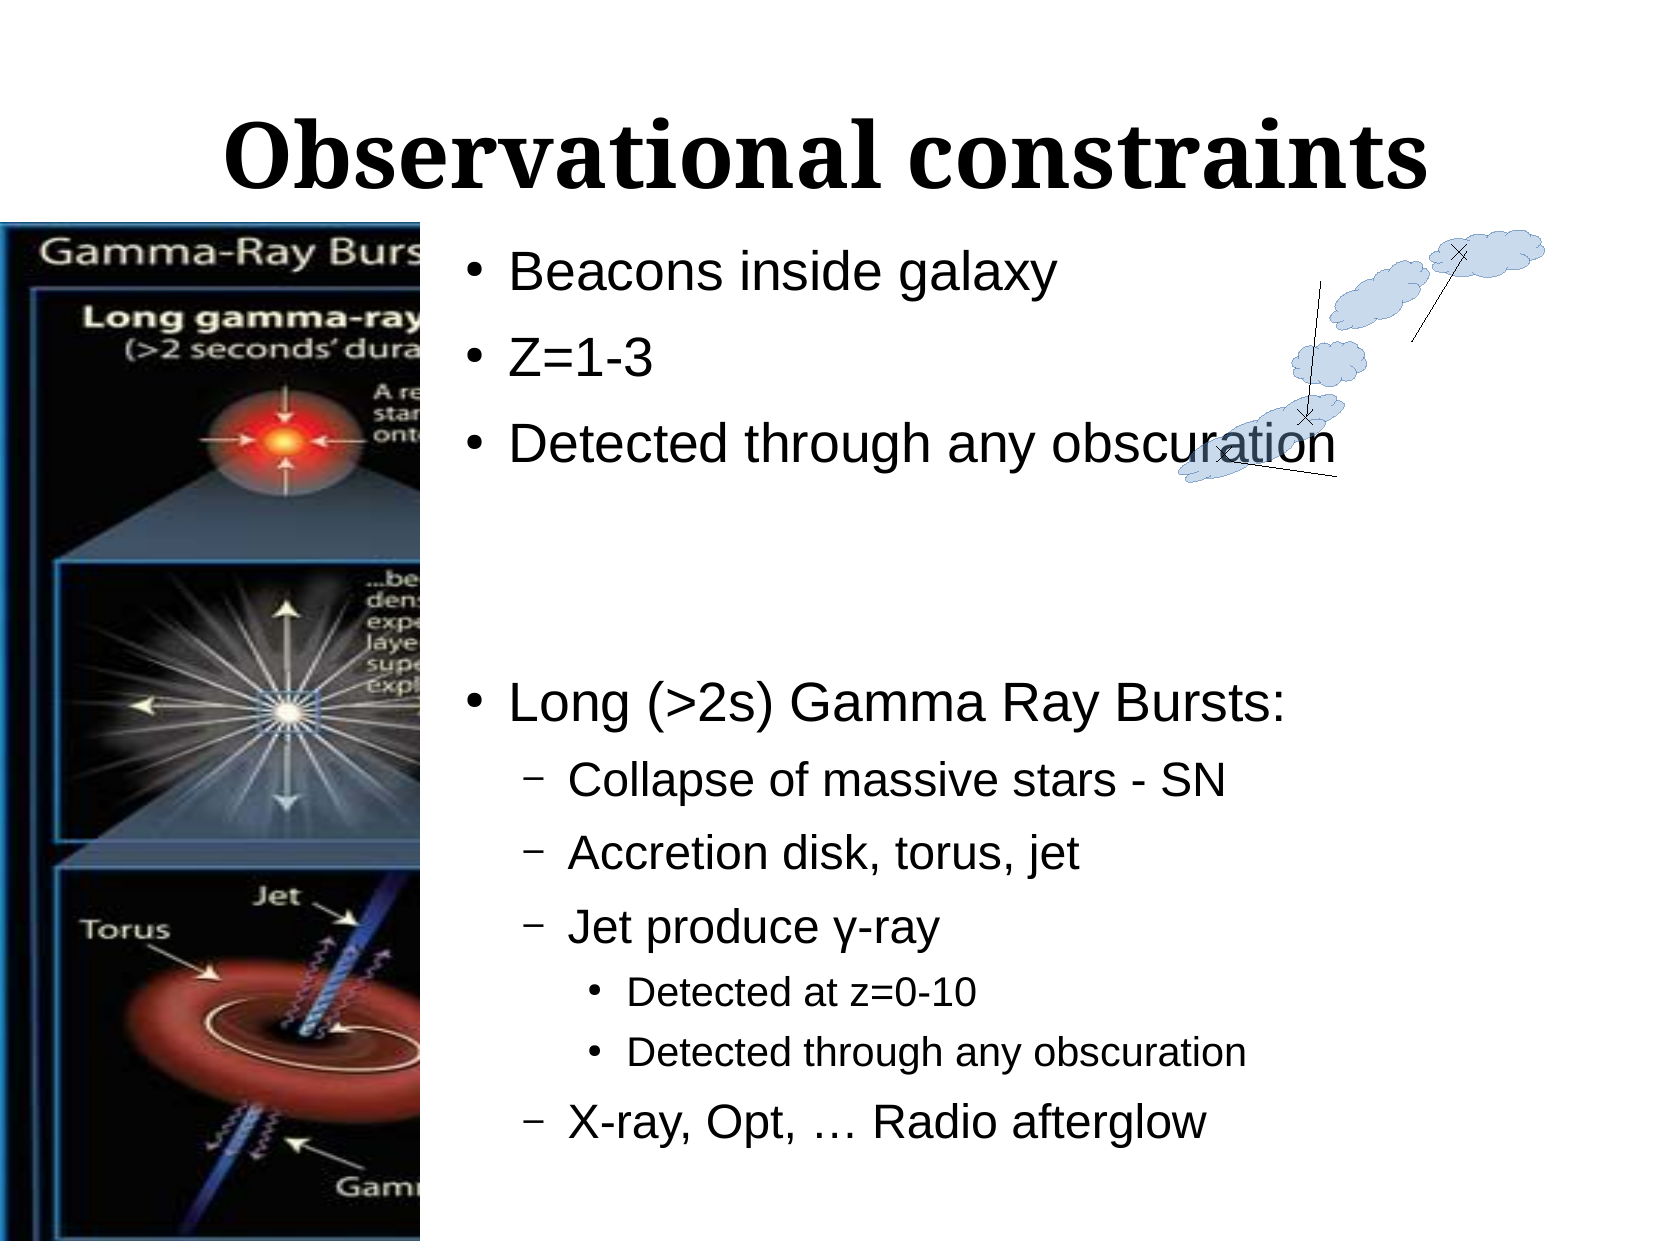

# Observational constraints
Beacons inside galaxy
Z=1-3
Detected through any obscuration
Long (>2s) Gamma Ray Bursts:
Collapse of massive stars - SN
Accretion disk, torus, jet
Jet produce γ-ray
Detected at z=0-10
Detected through any obscuration
X-ray, Opt, … Radio afterglow
Johannes Buchner